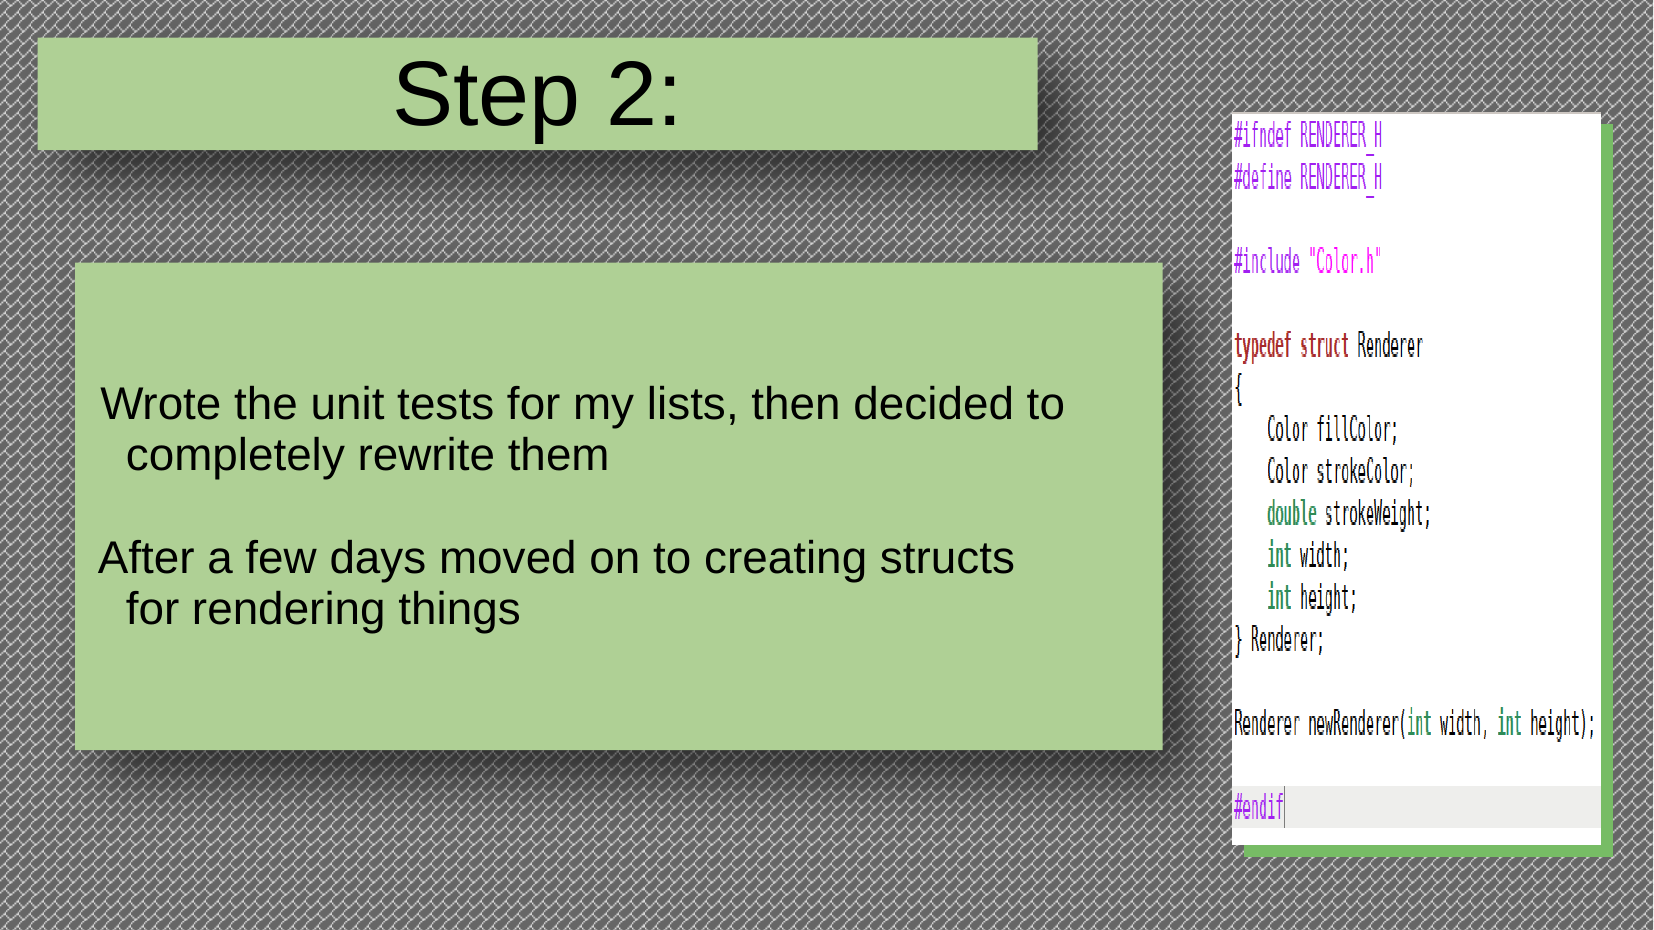

# Step 2:
 Wrote the unit tests for my lists, then decided to
 completely rewrite them
 After a few days moved on to creating structs
 for rendering things